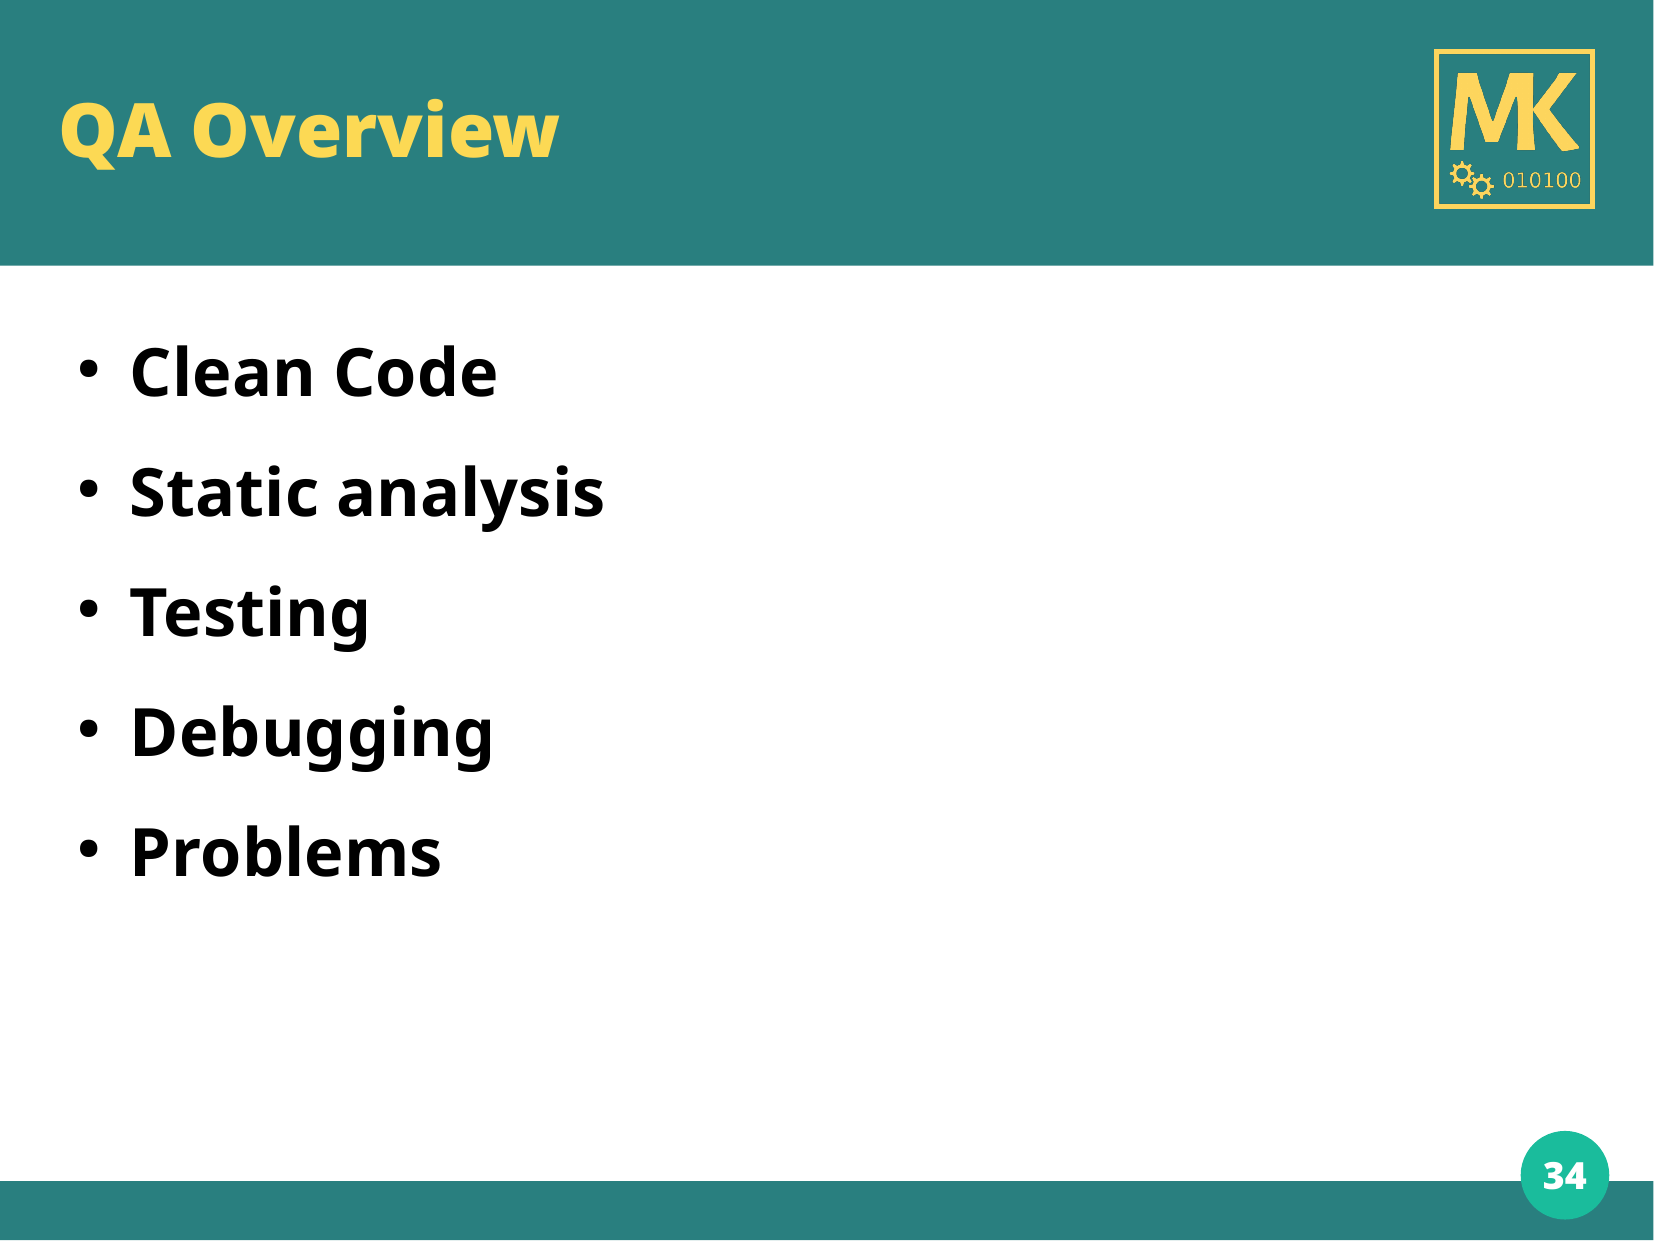

# QA Overview
Clean Code
Static analysis
Testing
Debugging
Problems
34